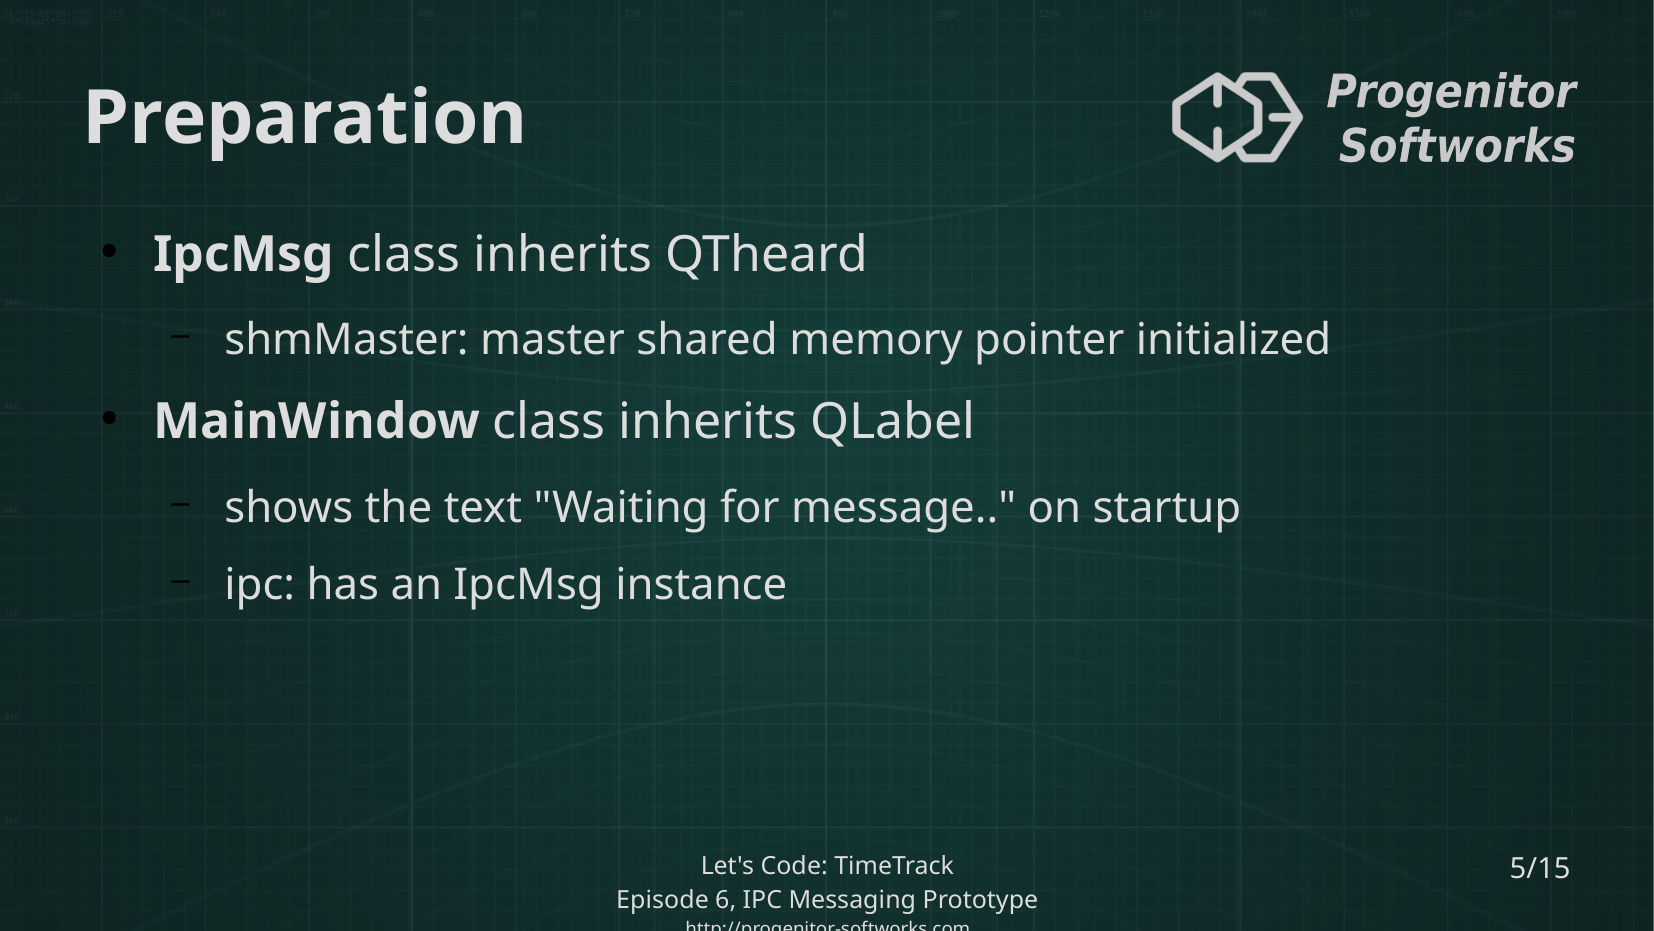

# Preparation
IpcMsg class inherits QTheard
shmMaster: master shared memory pointer initialized
MainWindow class inherits QLabel
shows the text "Waiting for message.." on startup
ipc: has an IpcMsg instance
5